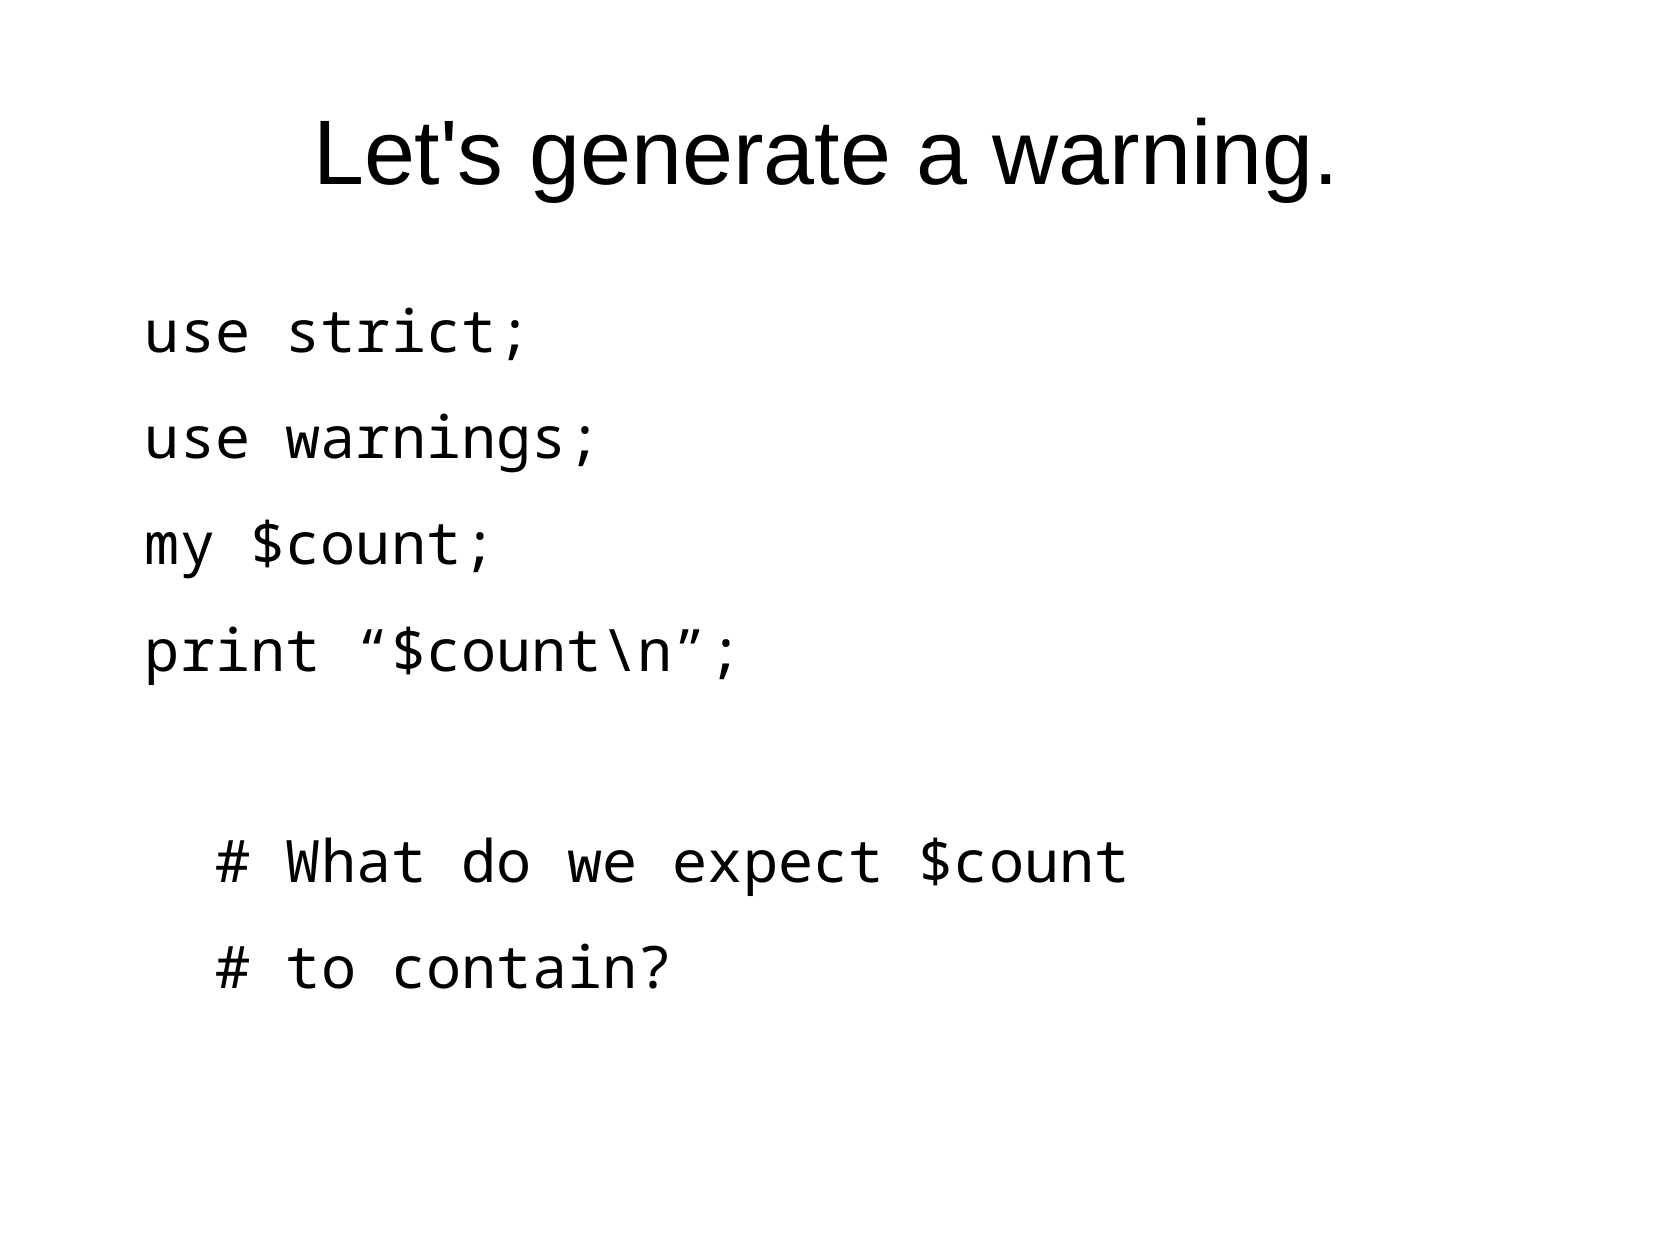

# Let's generate a warning.
use strict;
use warnings;
my $count;
print “$count\n”;
 # What do we expect $count
 # to contain?